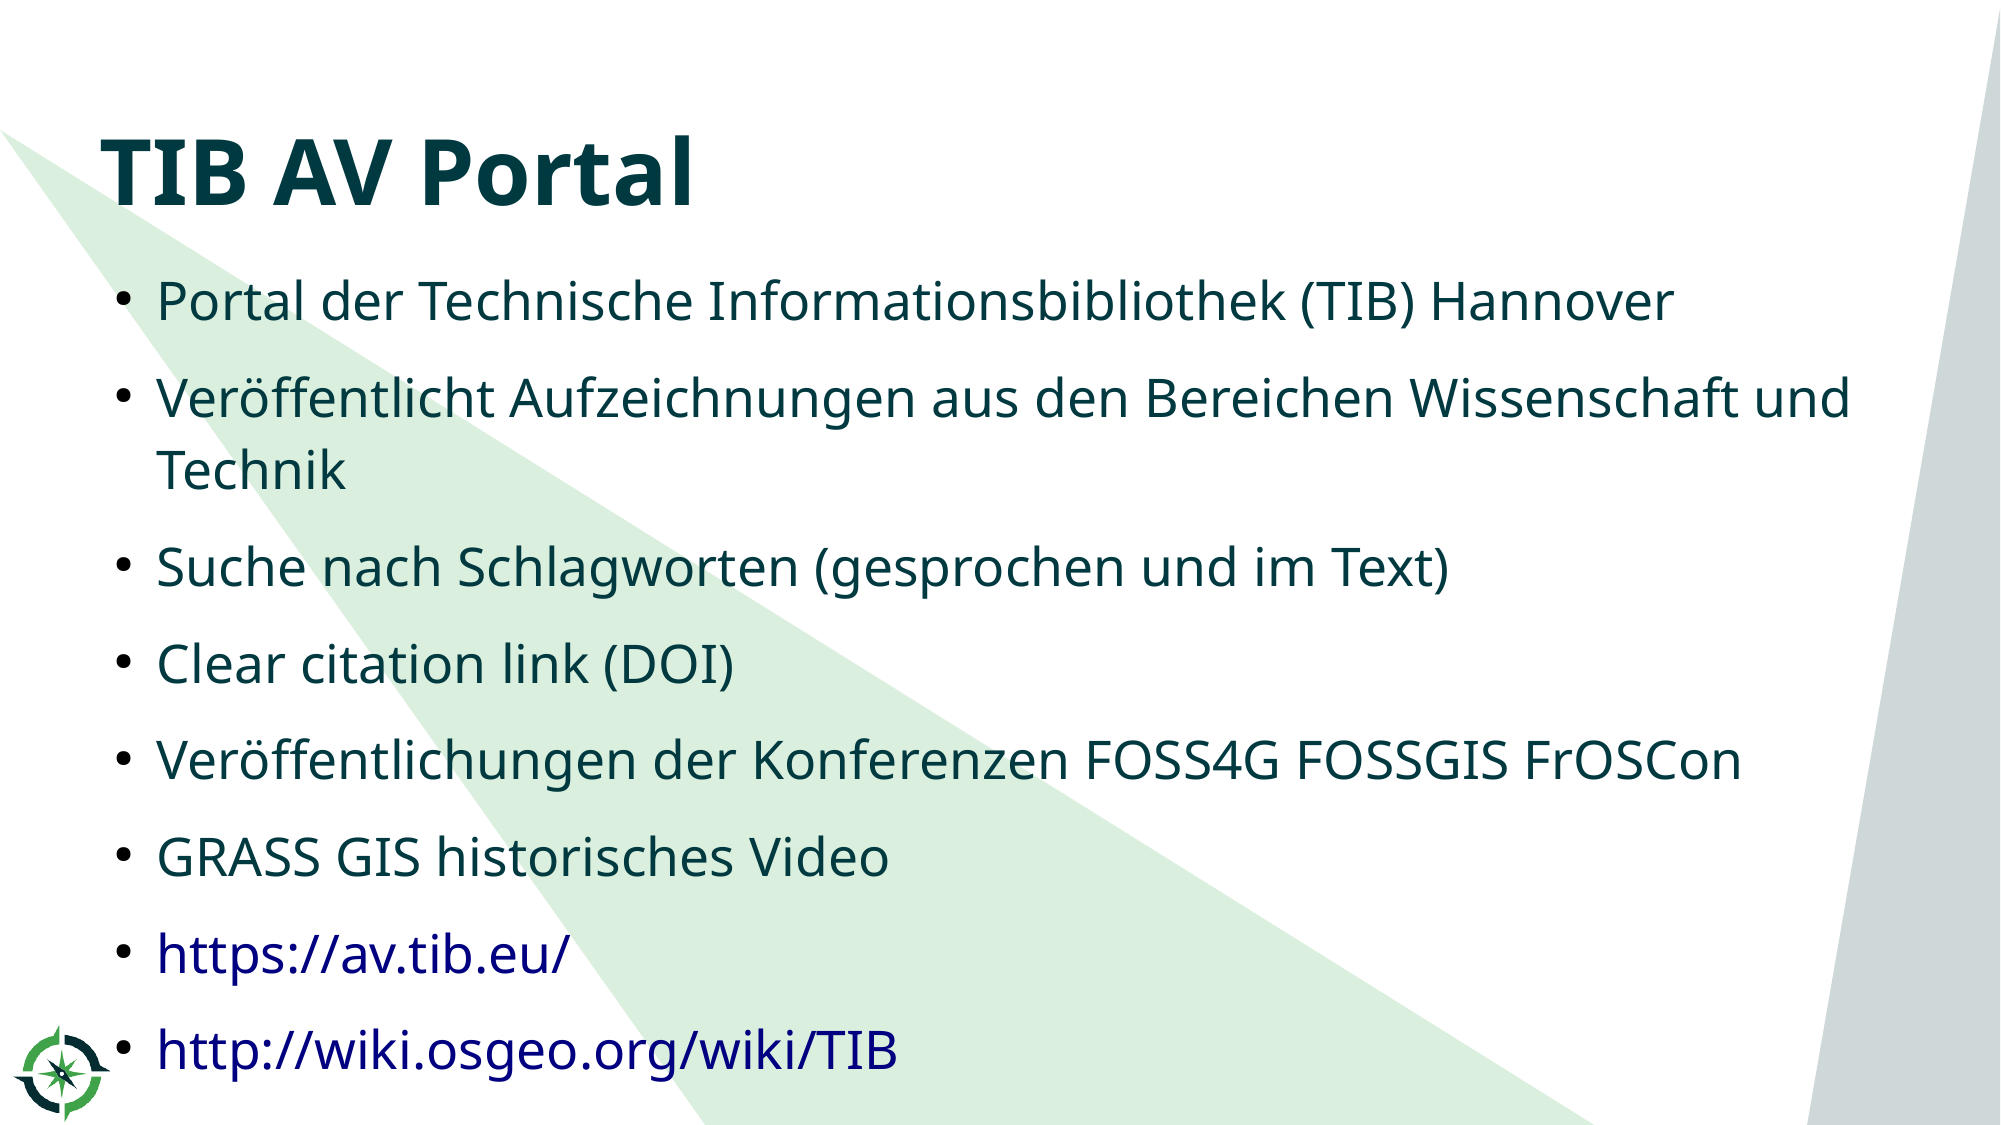

# TIB AV Portal
Portal der Technische Informationsbibliothek (TIB) Hannover
Veröffentlicht Aufzeichnungen aus den Bereichen Wissenschaft und Technik
Suche nach Schlagworten (gesprochen und im Text)
Clear citation link (DOI)
Veröffentlichungen der Konferenzen FOSS4G FOSSGIS FrOSCon
GRASS GIS historisches Video
https://av.tib.eu/
http://wiki.osgeo.org/wiki/TIB